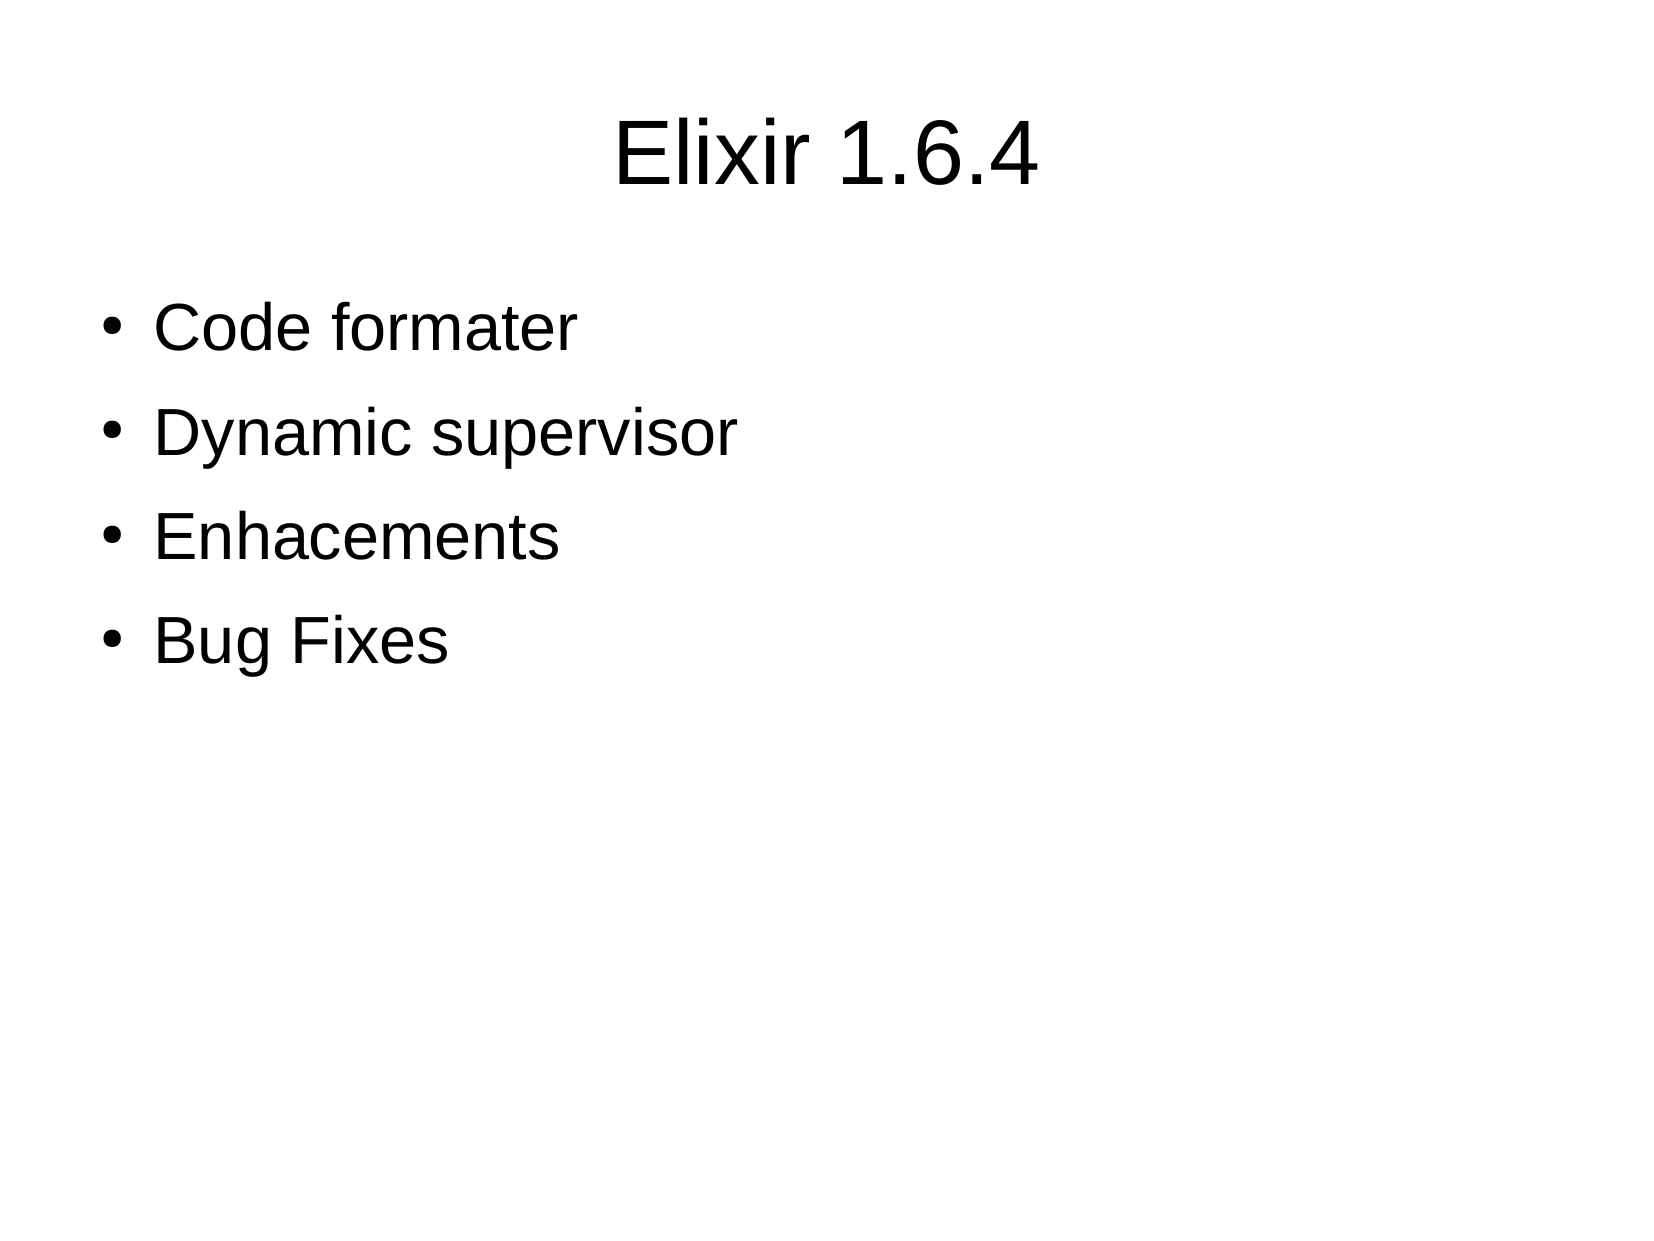

# Elixir 1.6.4
Code formater
Dynamic supervisor
Enhacements
Bug Fixes